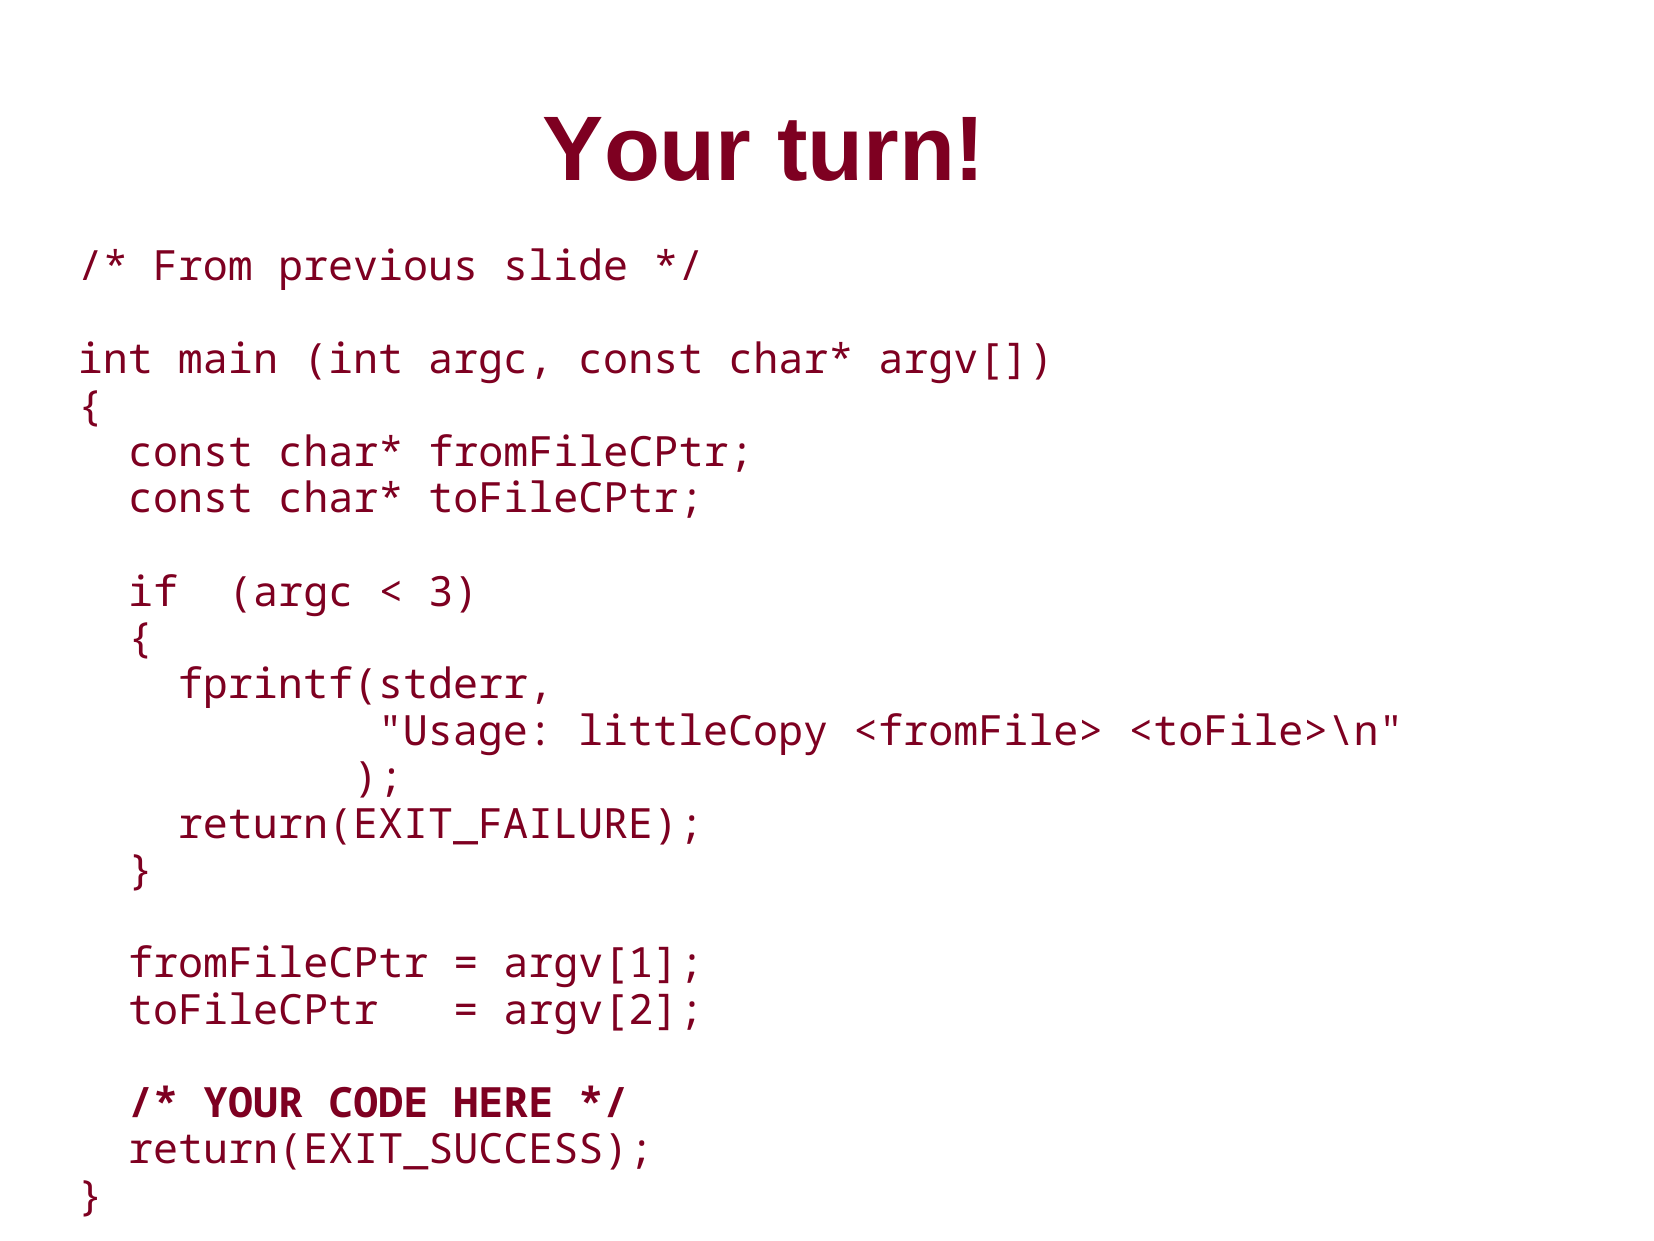

# Your turn!
/* From previous slide */
int main (int argc, const char* argv[])
{
 const char* fromFileCPtr;
 const char* toFileCPtr;
 if (argc < 3)
 {
 fprintf(stderr,
 "Usage: littleCopy <fromFile> <toFile>\n"
 );
 return(EXIT_FAILURE);
 }
 fromFileCPtr = argv[1];
 toFileCPtr = argv[2];
 /* YOUR CODE HERE */
 return(EXIT_SUCCESS);
}